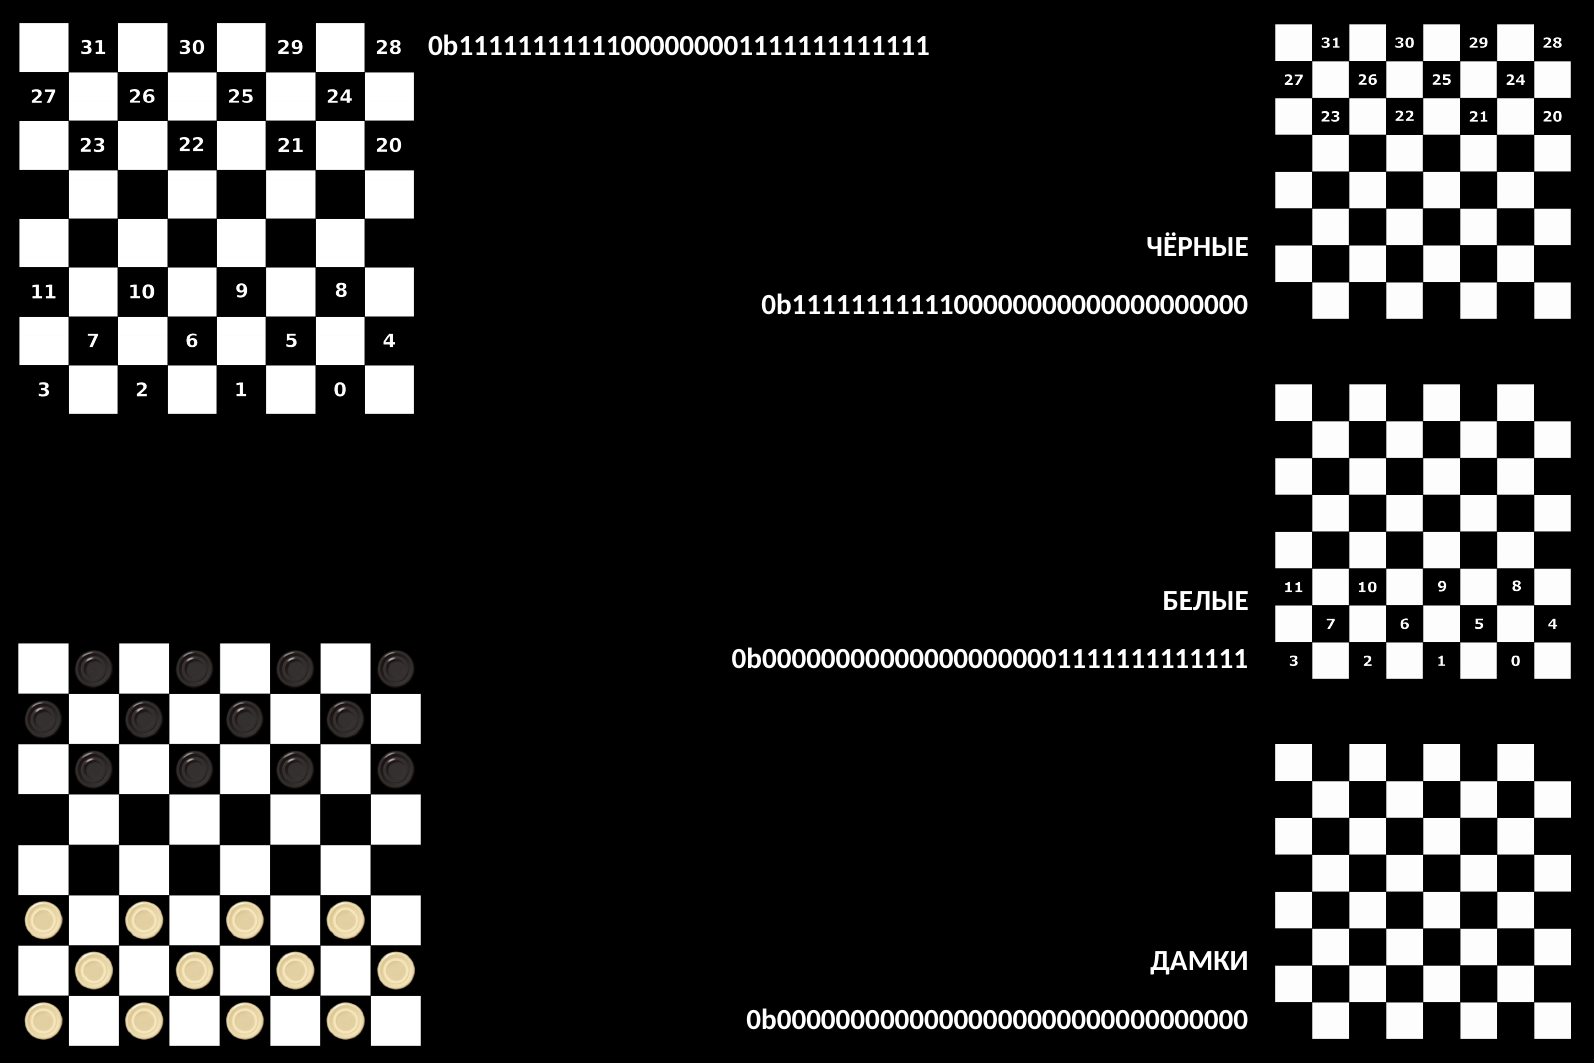

0b11111111111000000001111111111111
ЧЁРНЫЕ
0b1111111111100000000000000000000
БЕЛЫЕ
0b000000000000000000001111111111111
ДАМКИ
0b00000000000000000000000000000000